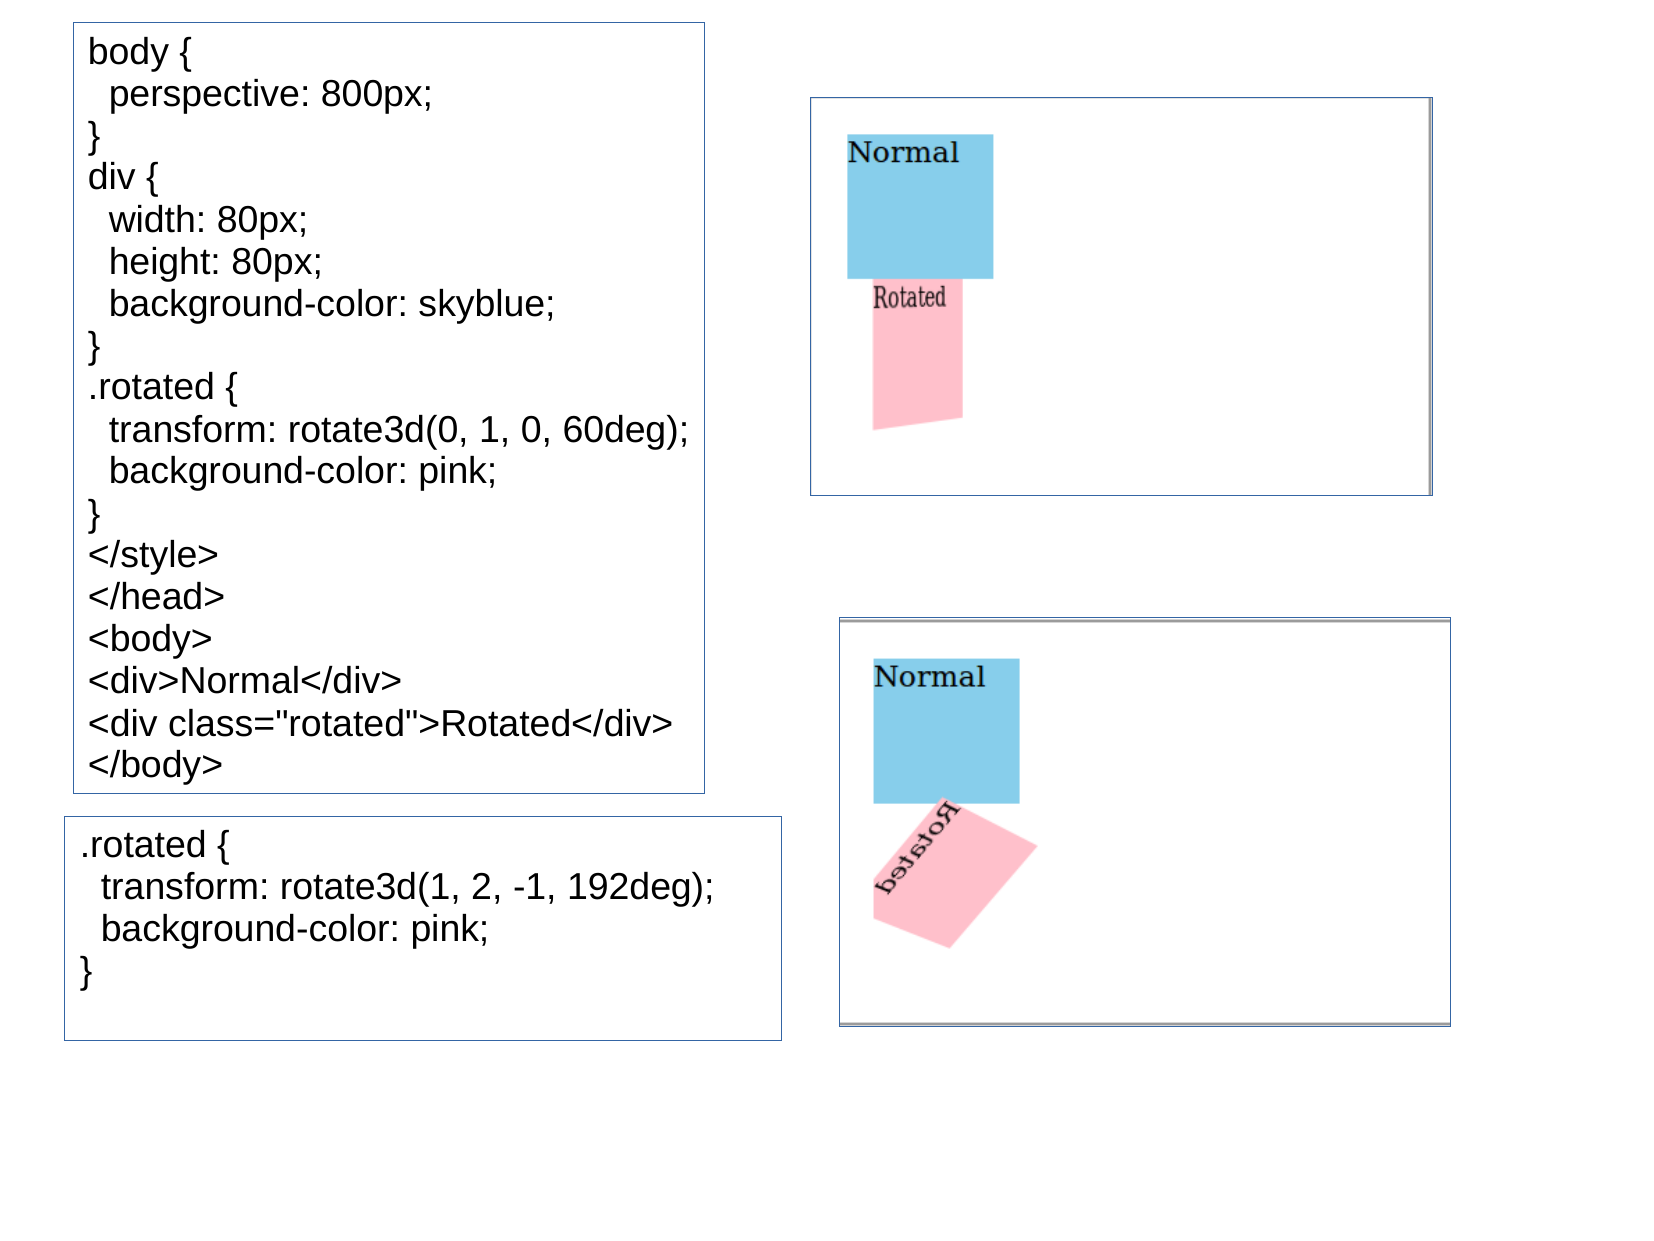

body {
 perspective: 800px;
}
div {
 width: 80px;
 height: 80px;
 background-color: skyblue;
}
.rotated {
 transform: rotate3d(0, 1, 0, 60deg);
 background-color: pink;
}
</style>
</head>
<body>
<div>Normal</div>
<div class="rotated">Rotated</div>
</body>
.rotated {
 transform: rotate3d(1, 2, -1, 192deg);
 background-color: pink;
}